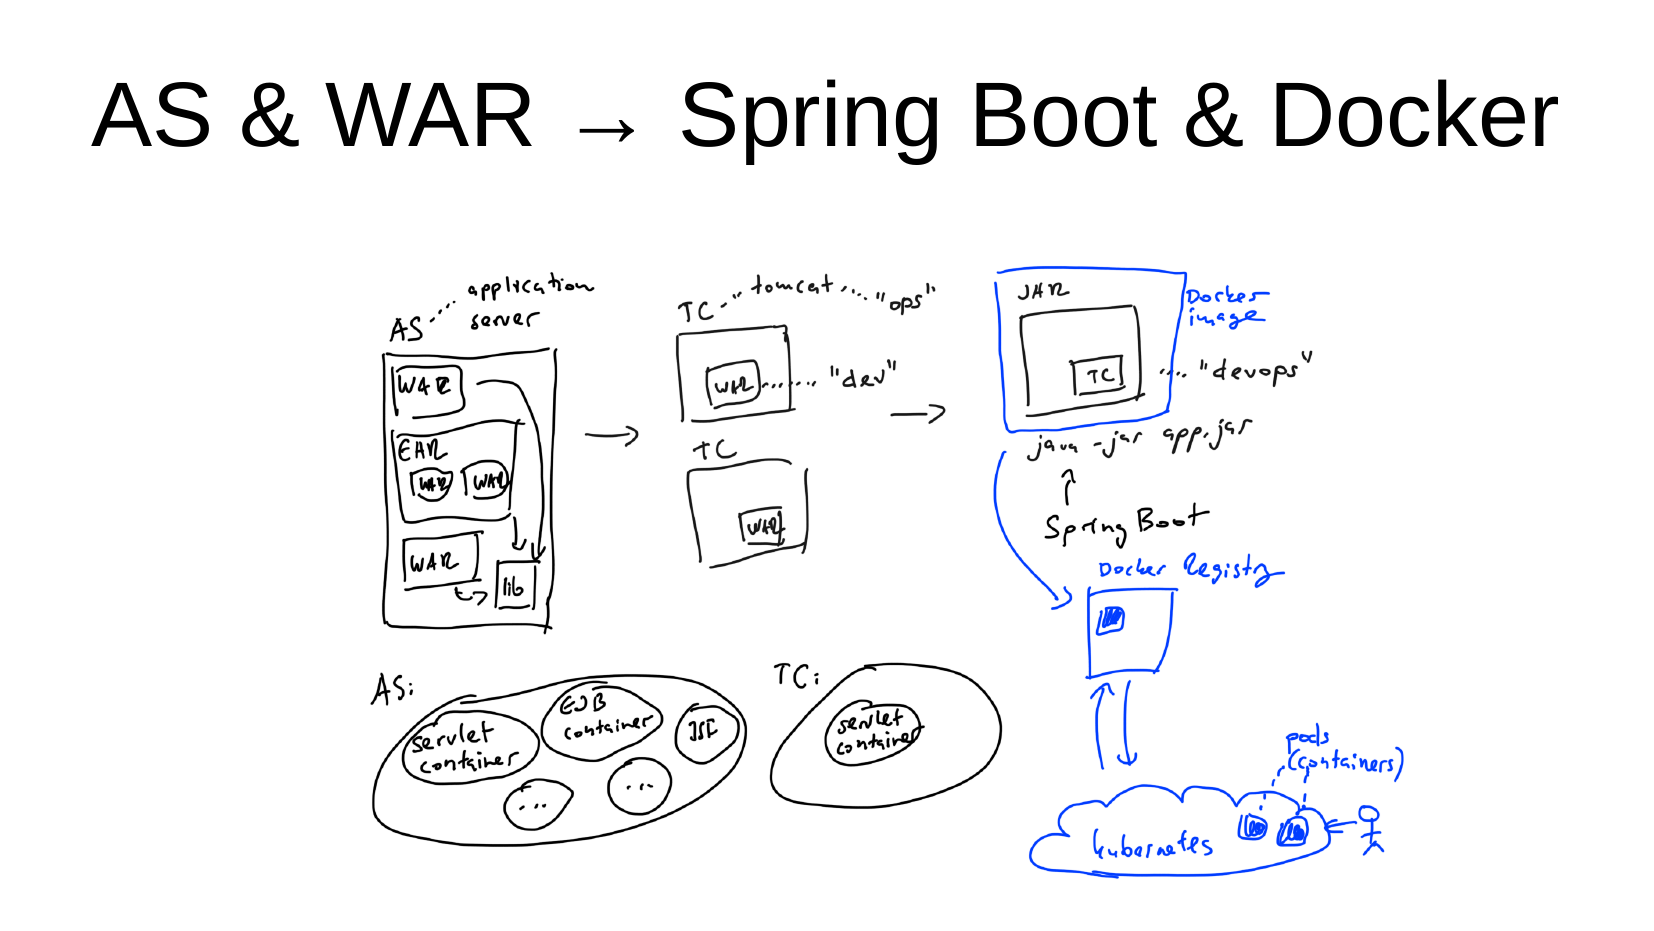

# AS & WAR → Spring Boot & Docker